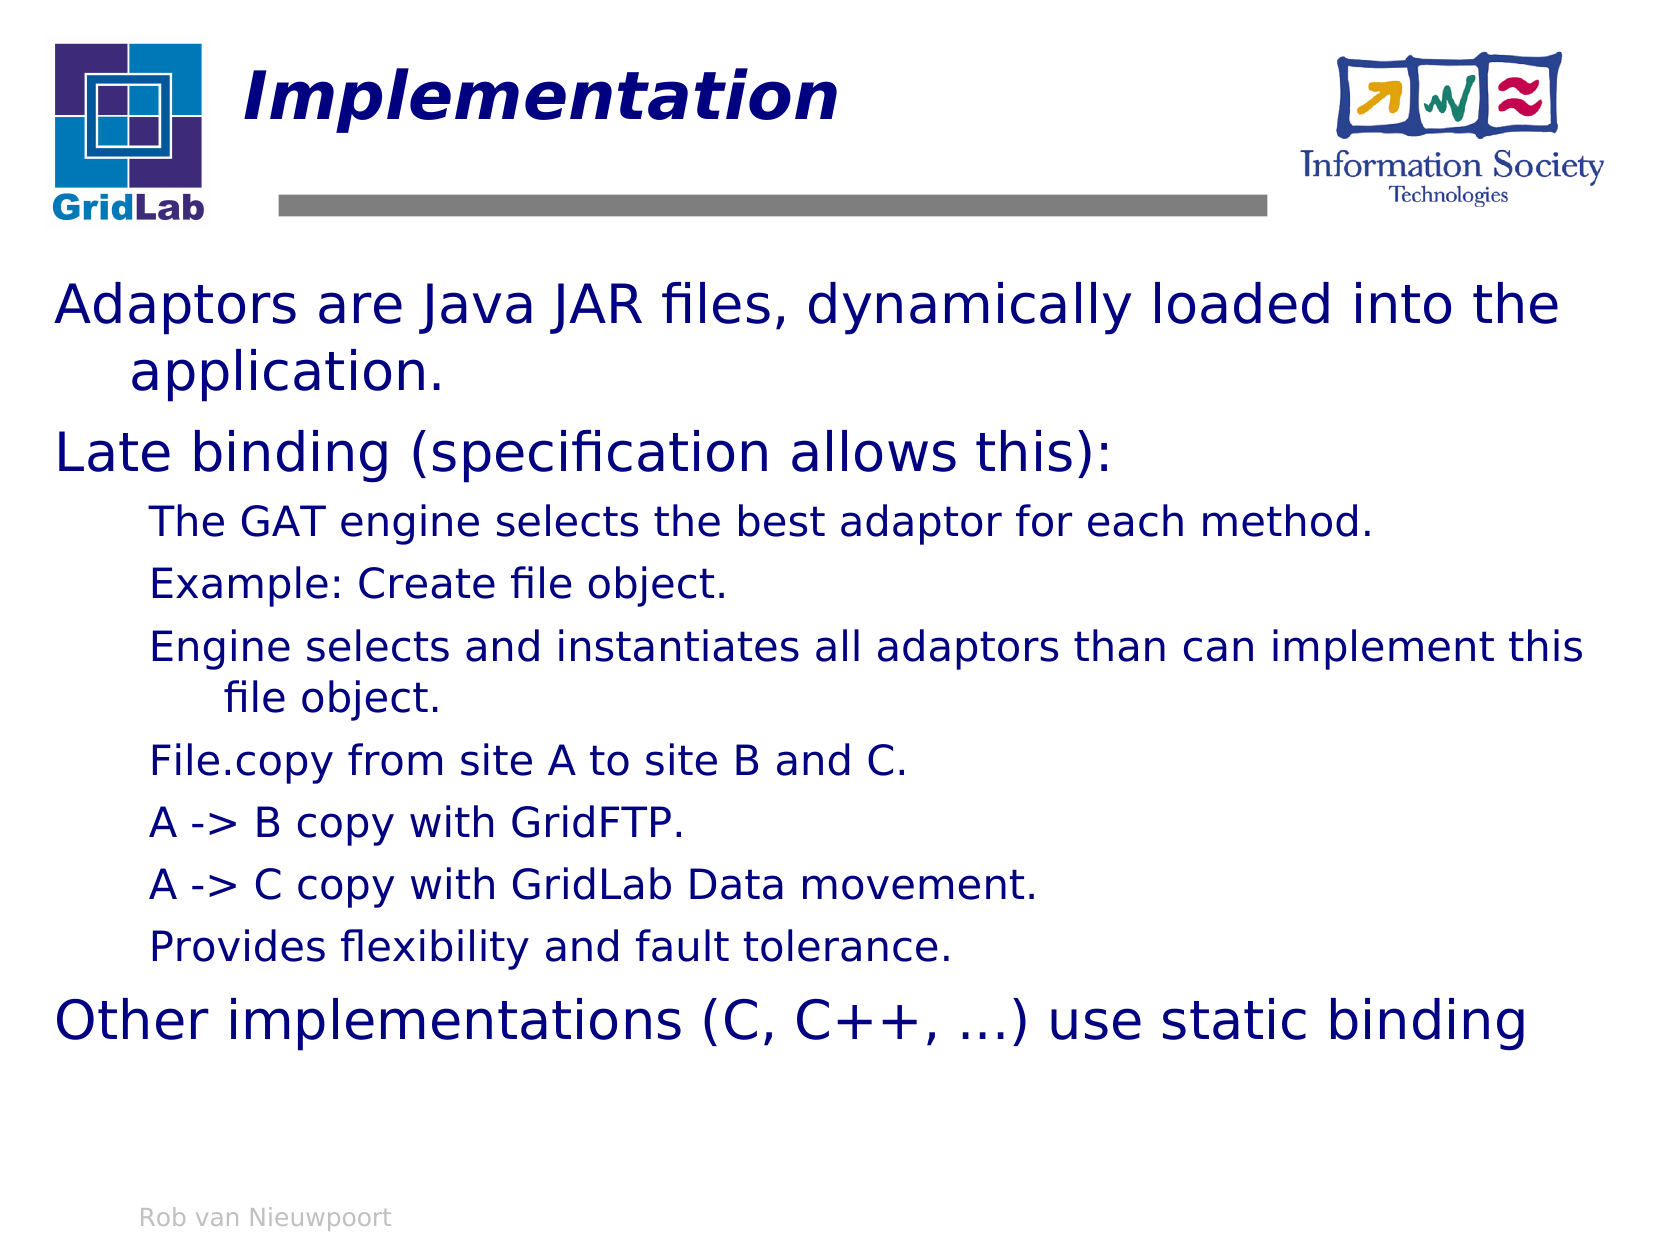

# Implementation
Adaptors are Java JAR files, dynamically loaded into the application.
Late binding (specification allows this):
The GAT engine selects the best adaptor for each method.
Example: Create file object.
Engine selects and instantiates all adaptors than can implement this file object.
File.copy from site A to site B and C.
A -> B copy with GridFTP.
A -> C copy with GridLab Data movement.
Provides flexibility and fault tolerance.
Other implementations (C, C++, ...) use static binding